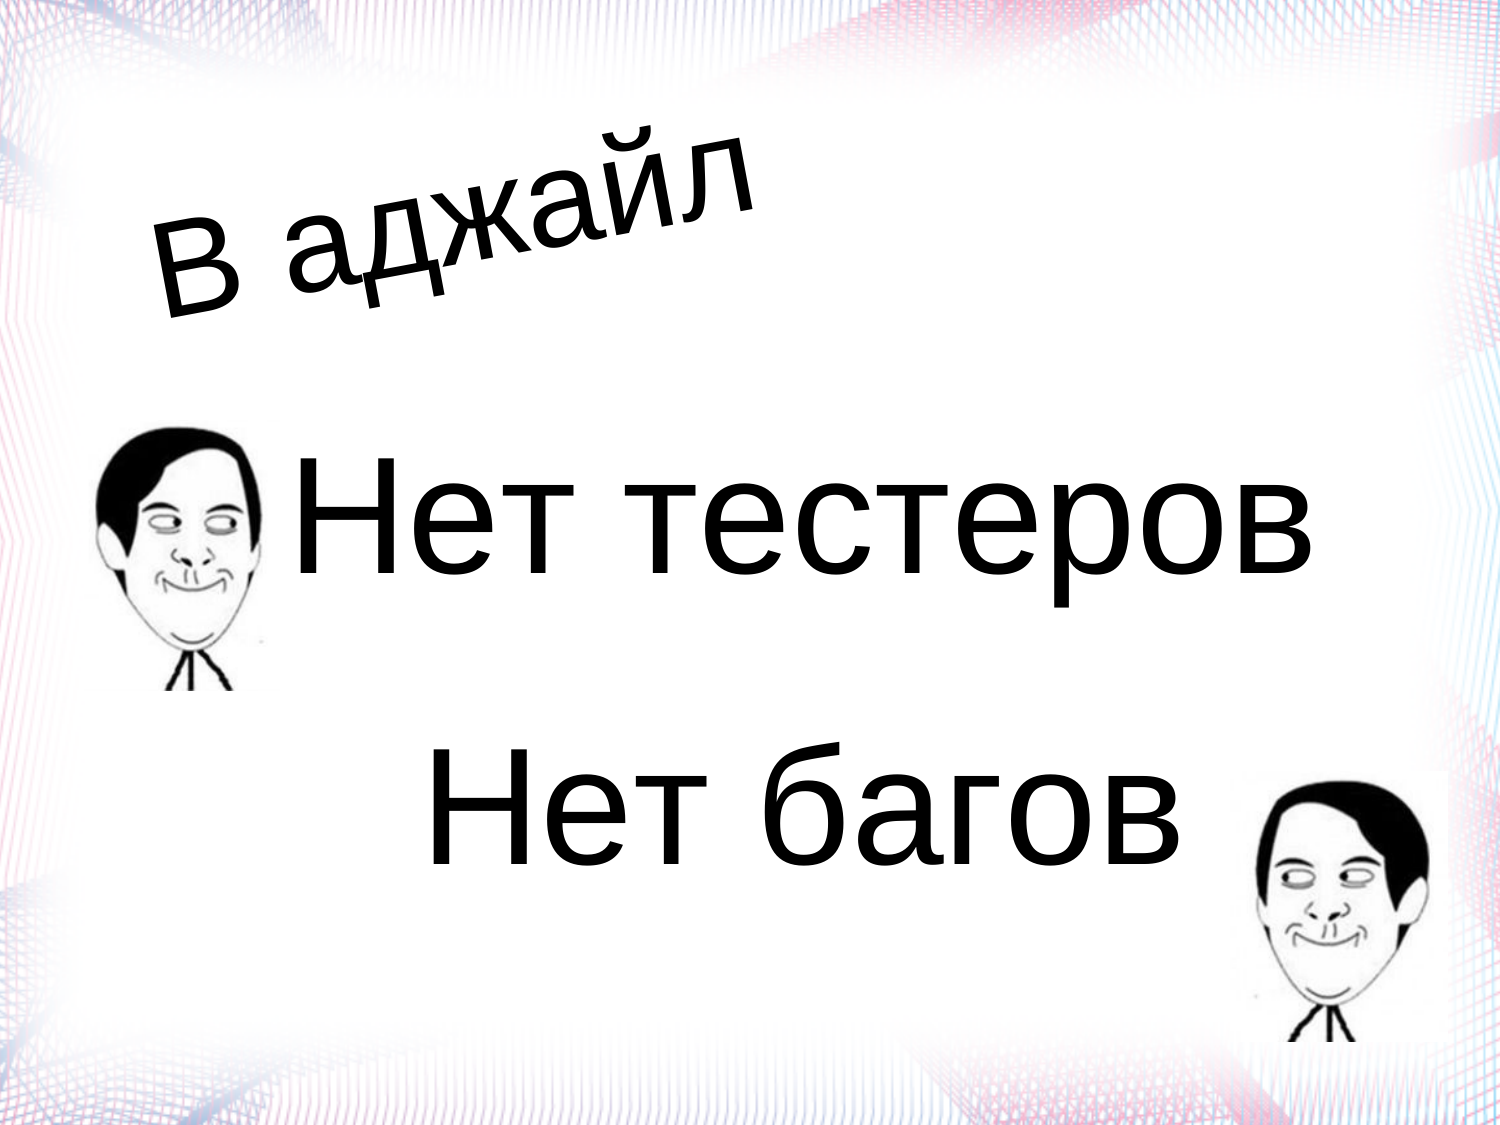

В аджайл
#
Нет тестеров
Нет багов